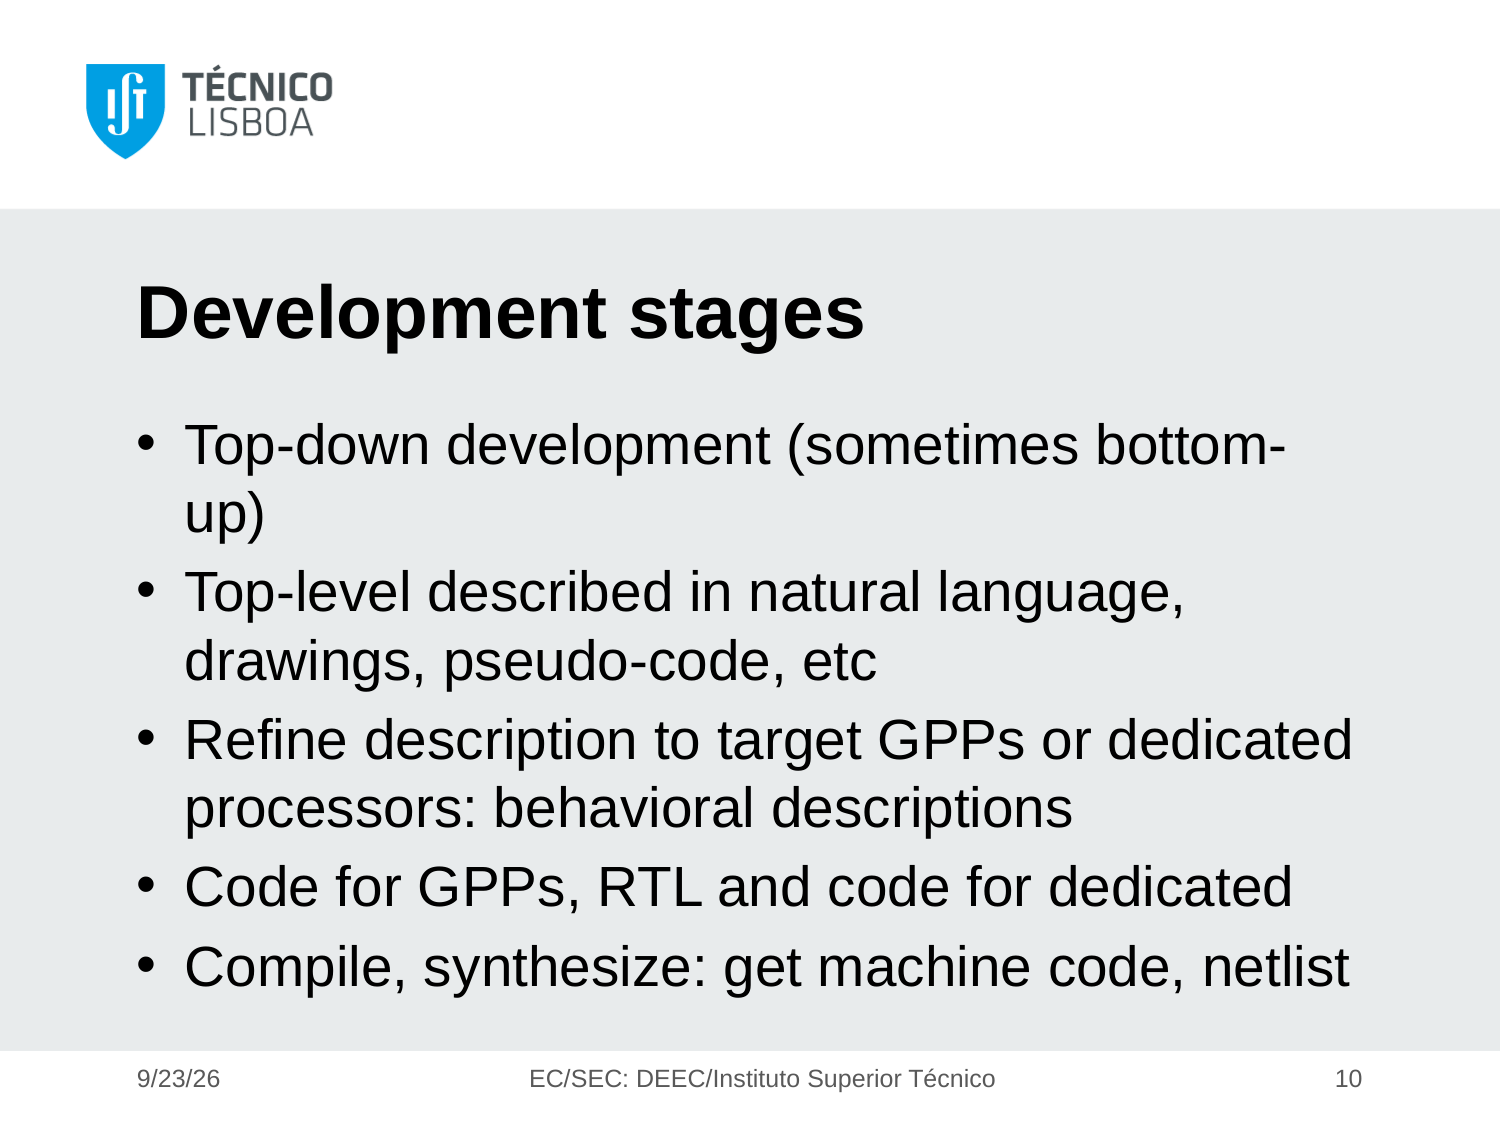

# Development stages
Top-down development (sometimes bottom-up)
Top-level described in natural language, drawings, pseudo-code, etc
Refine description to target GPPs or dedicated processors: behavioral descriptions
Code for GPPs, RTL and code for dedicated
Compile, synthesize: get machine code, netlist
EC/SEC: DEEC/Instituto Superior Técnico